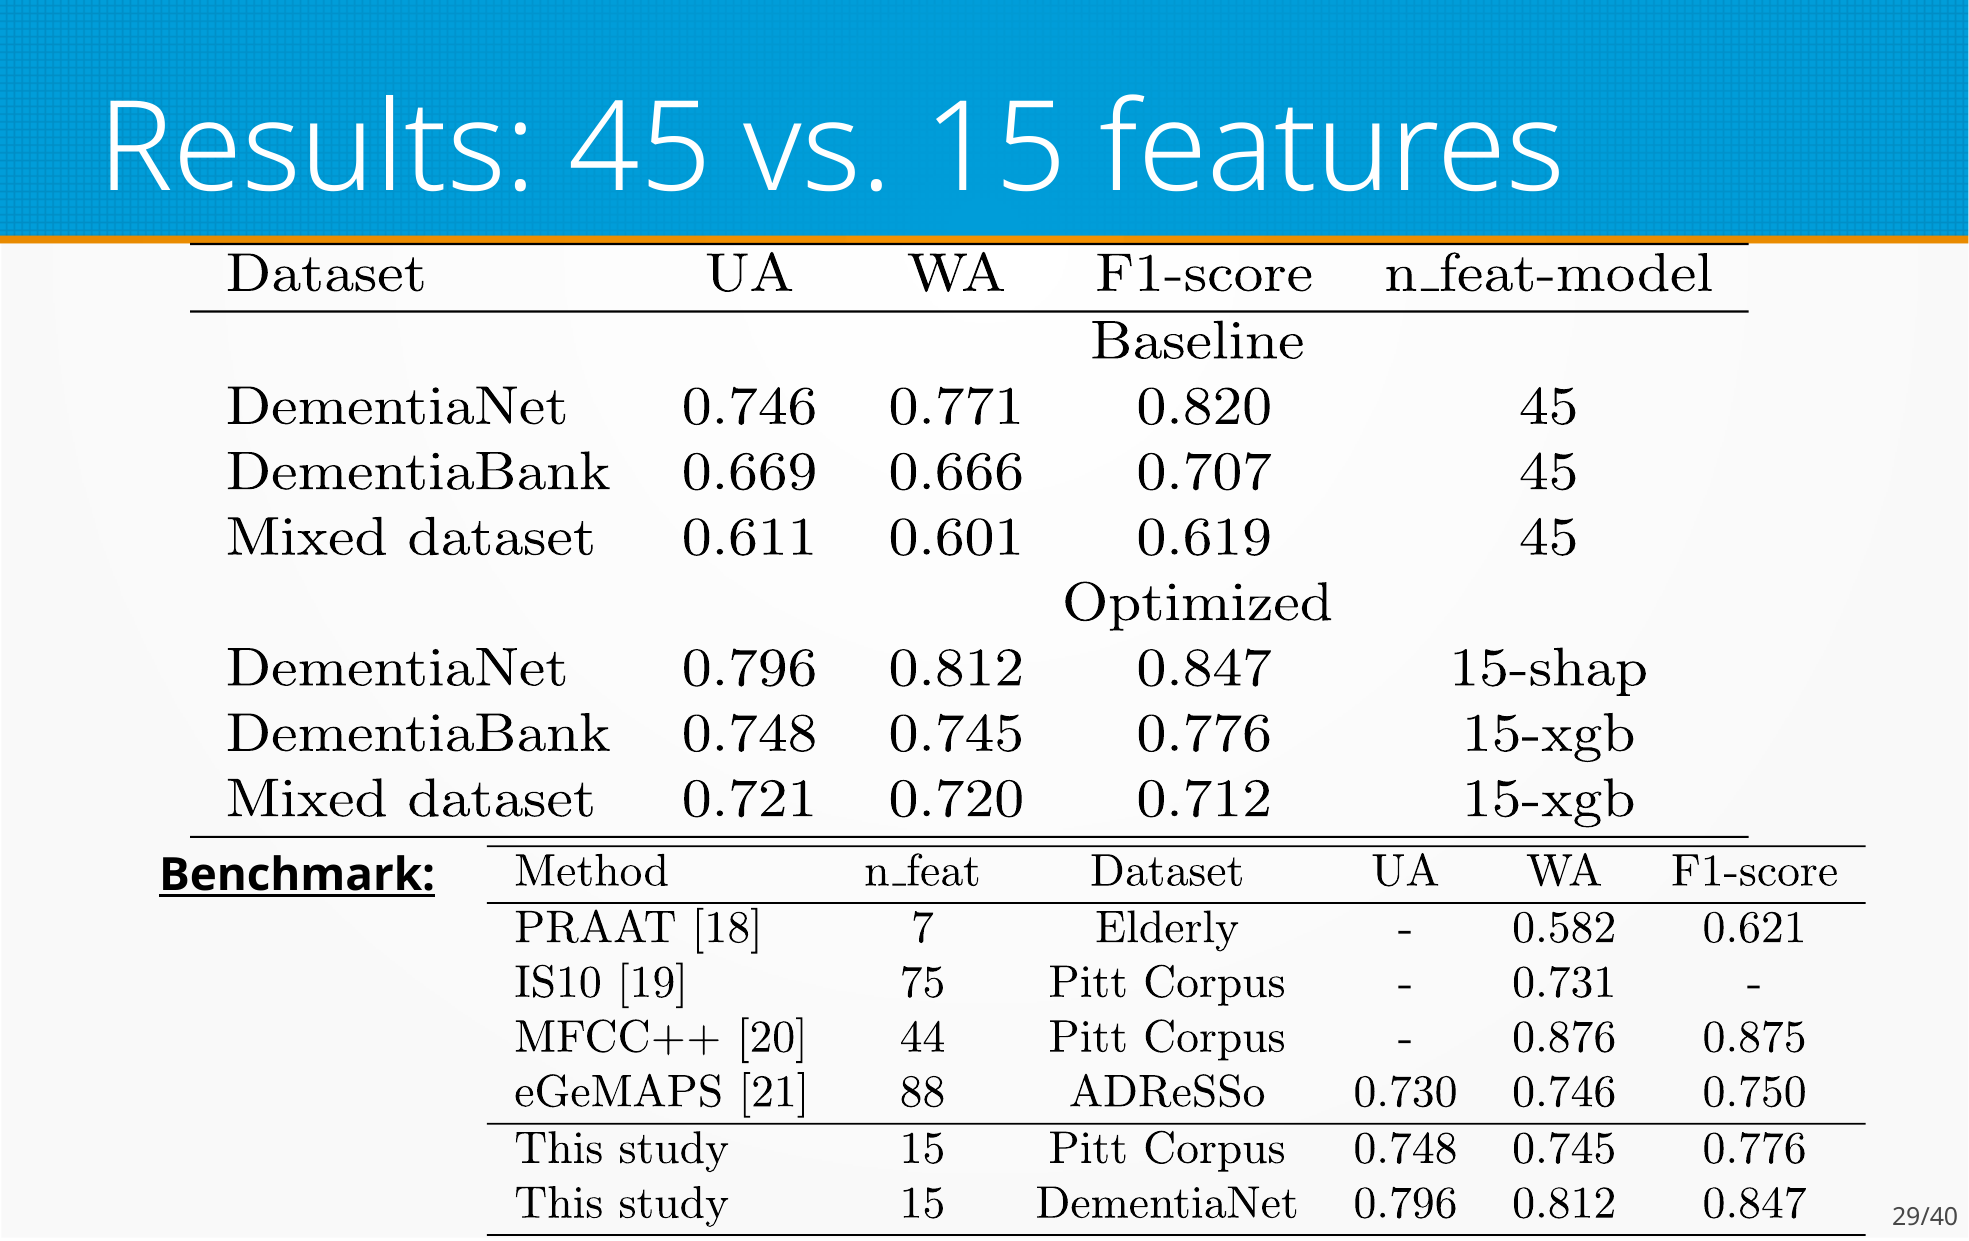

# Results: 45 vs. 15 features
Benchmark:
29